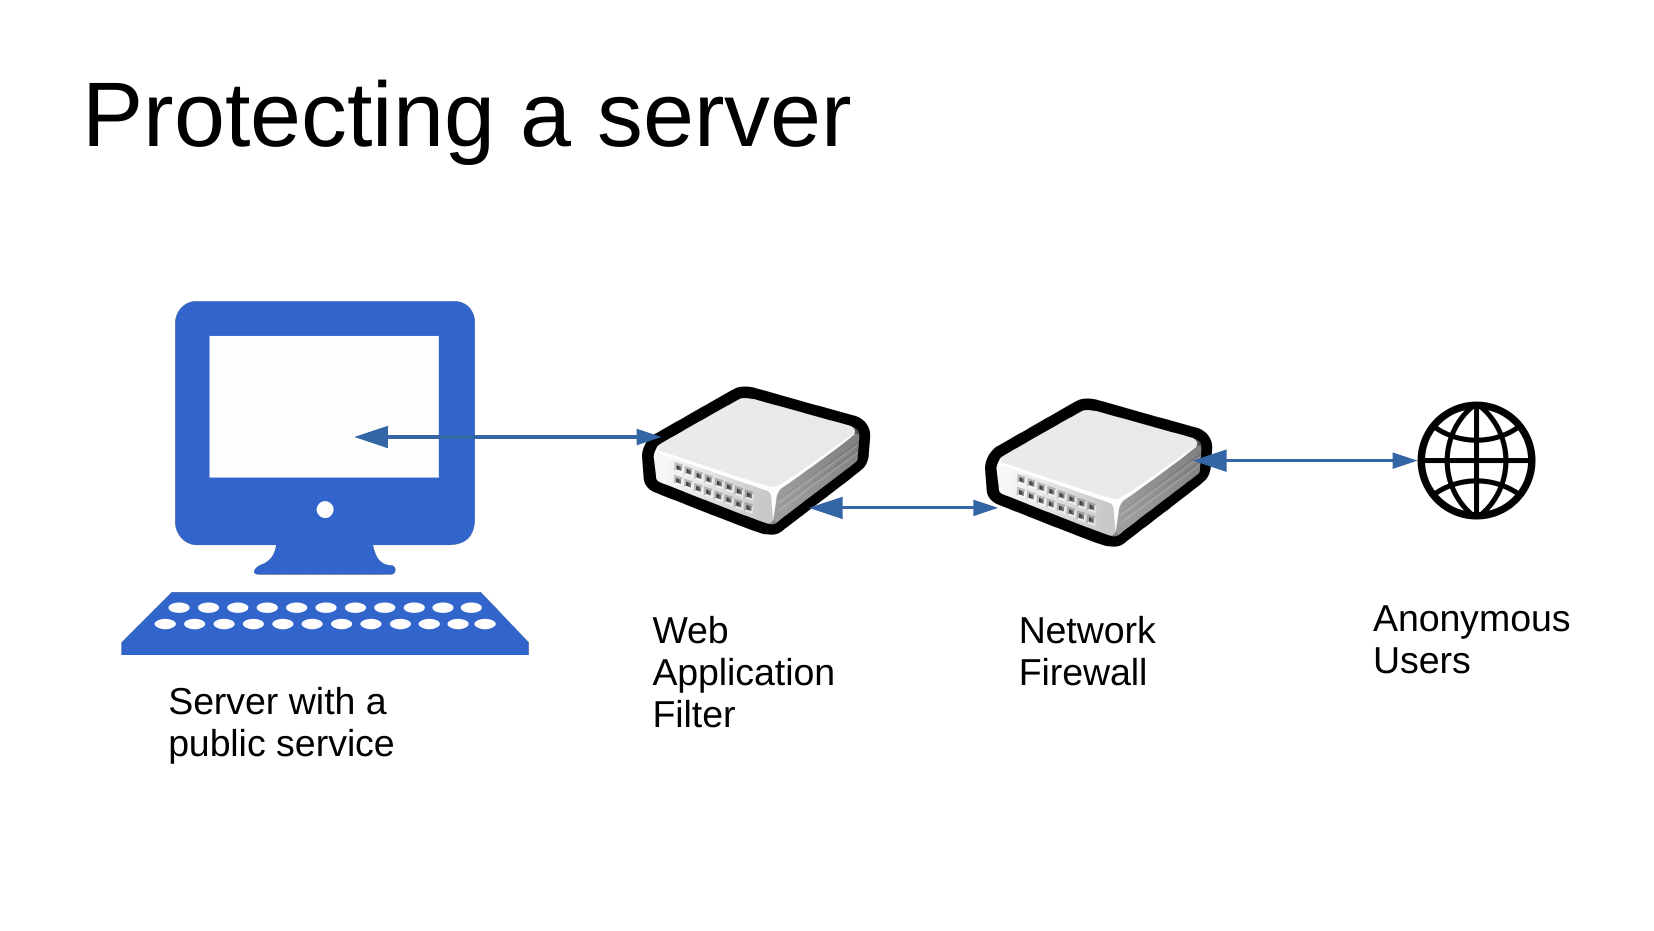

# Protecting a server
Anonymous Users
Web Application Filter
Network
Firewall
Server with a public service